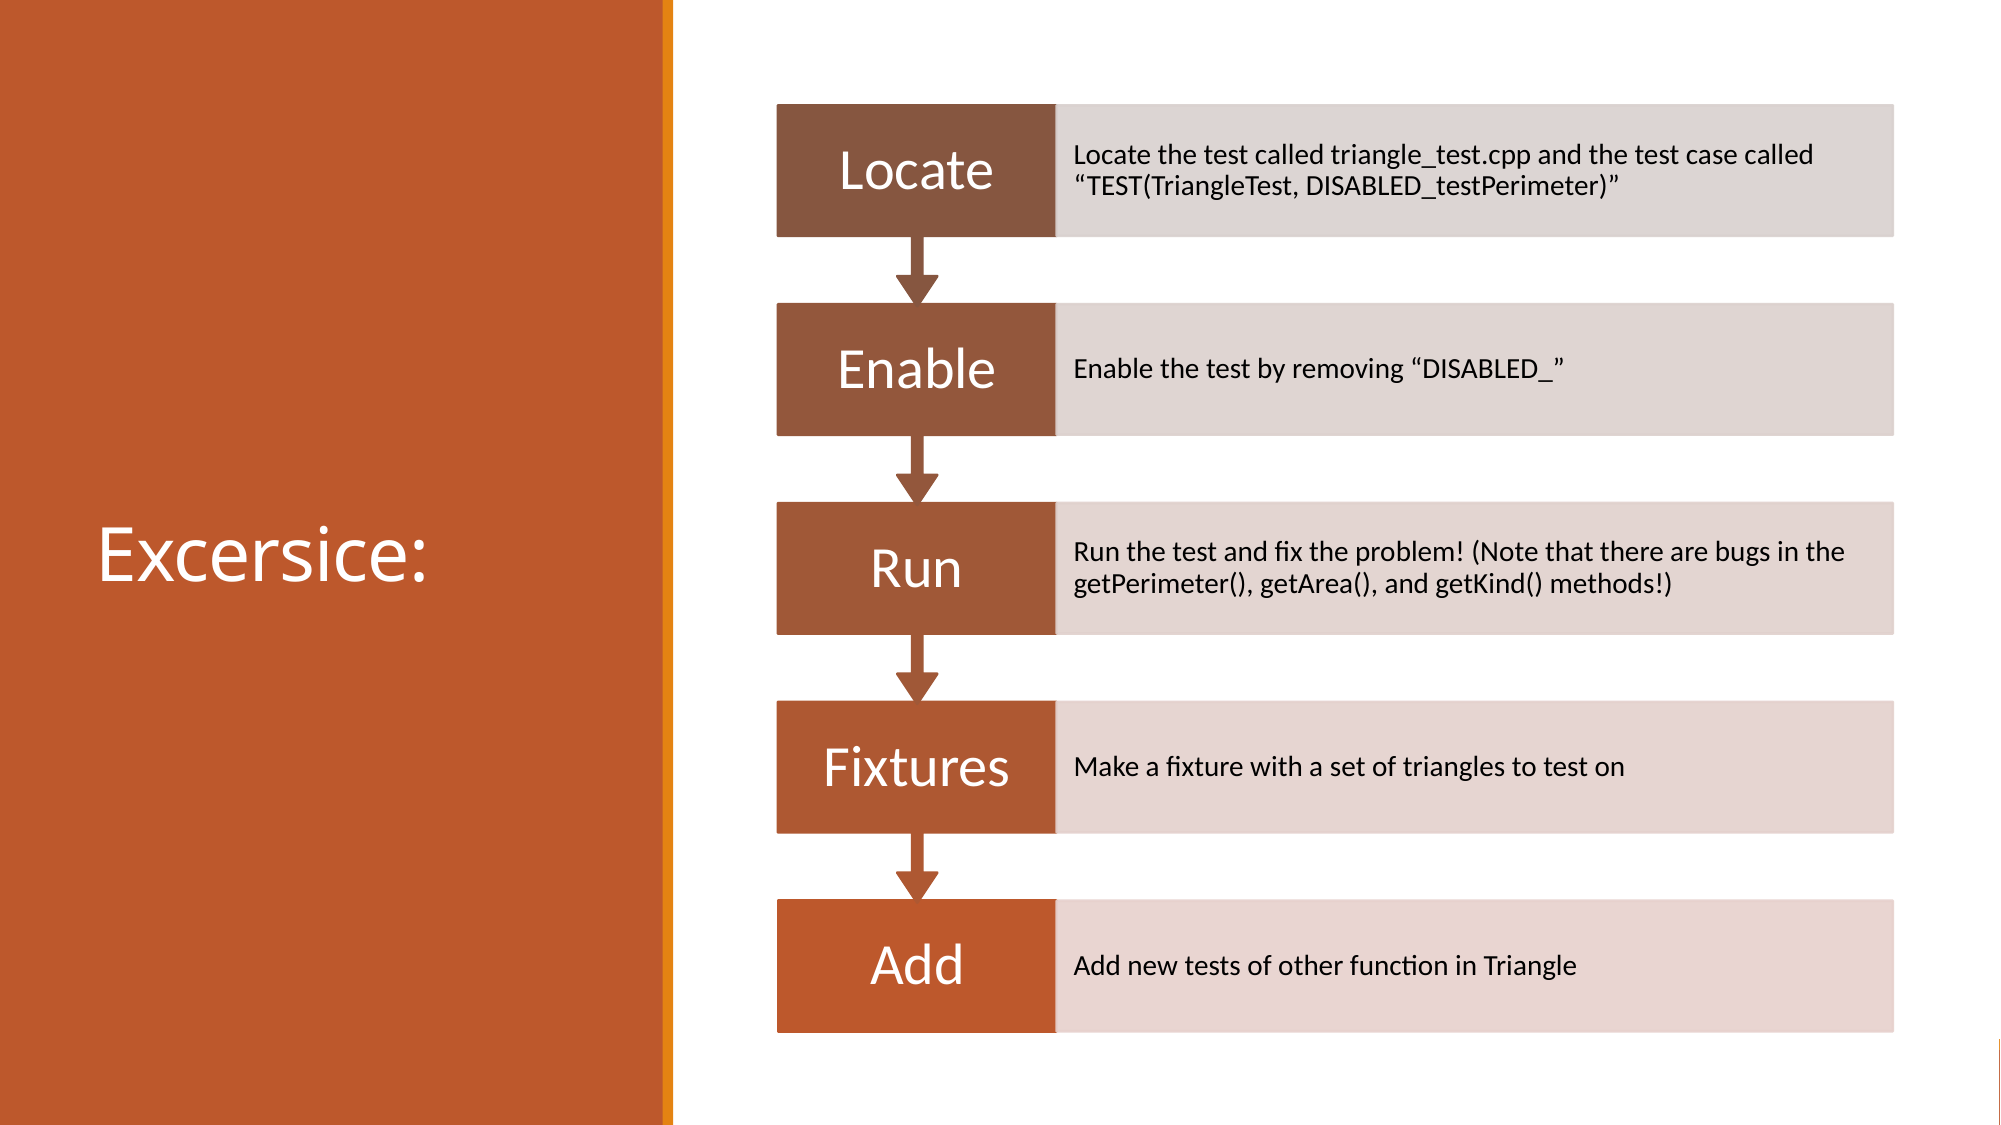

# Excersice:
Locate
Locate the test called triangle_test.cpp and the test case called “TEST(TriangleTest, DISABLED_testPerimeter)”
Enable the test by removing “DISABLED_”
Enable
Run the test and fix the problem! (Note that there are bugs in the getPerimeter(), getArea(), and getKind() methods!)
Run
Make a fixture with a set of triangles to test on
Fixtures
Add
Add new tests of other function in Triangle